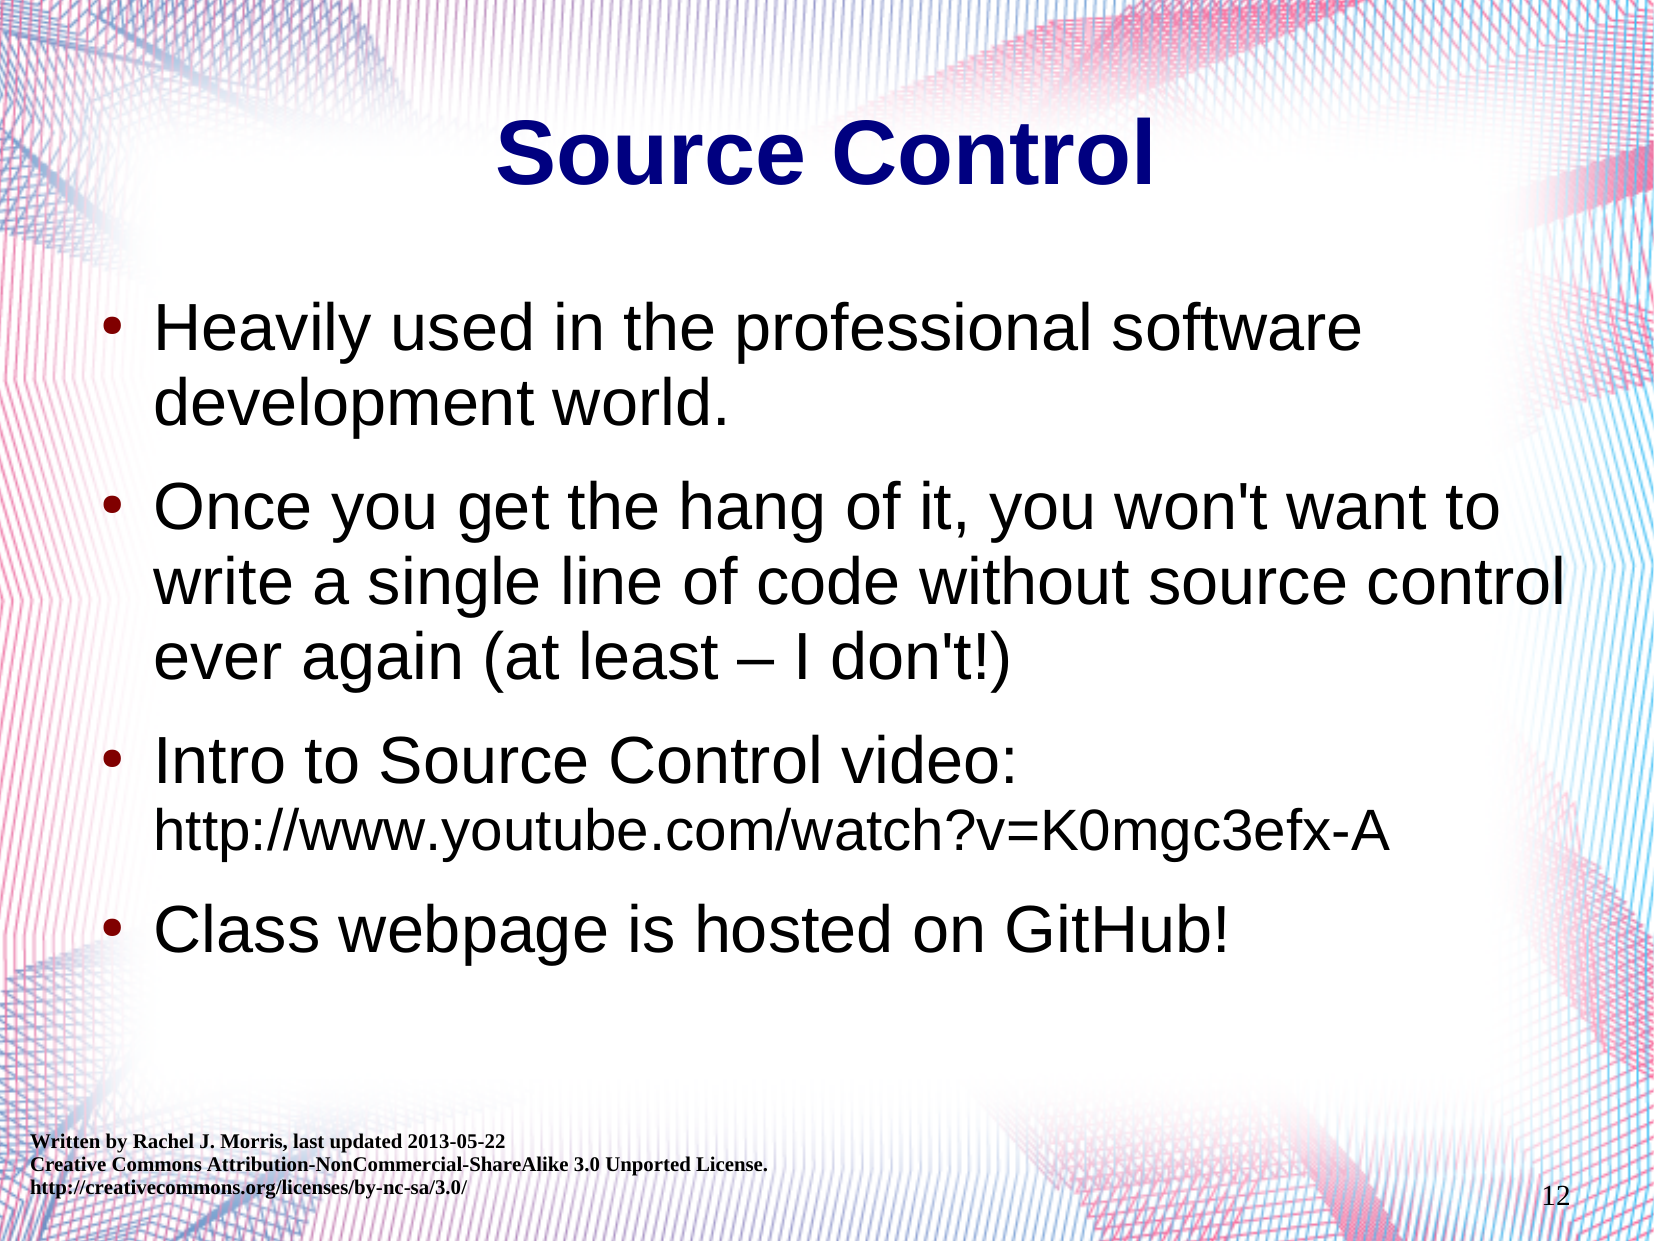

# Source Control
Heavily used in the professional software development world.
Once you get the hang of it, you won't want to write a single line of code without source control ever again (at least – I don't!)
Intro to Source Control video:
http://www.youtube.com/watch?v=K0mgc3efx-A
Class webpage is hosted on GitHub!
12